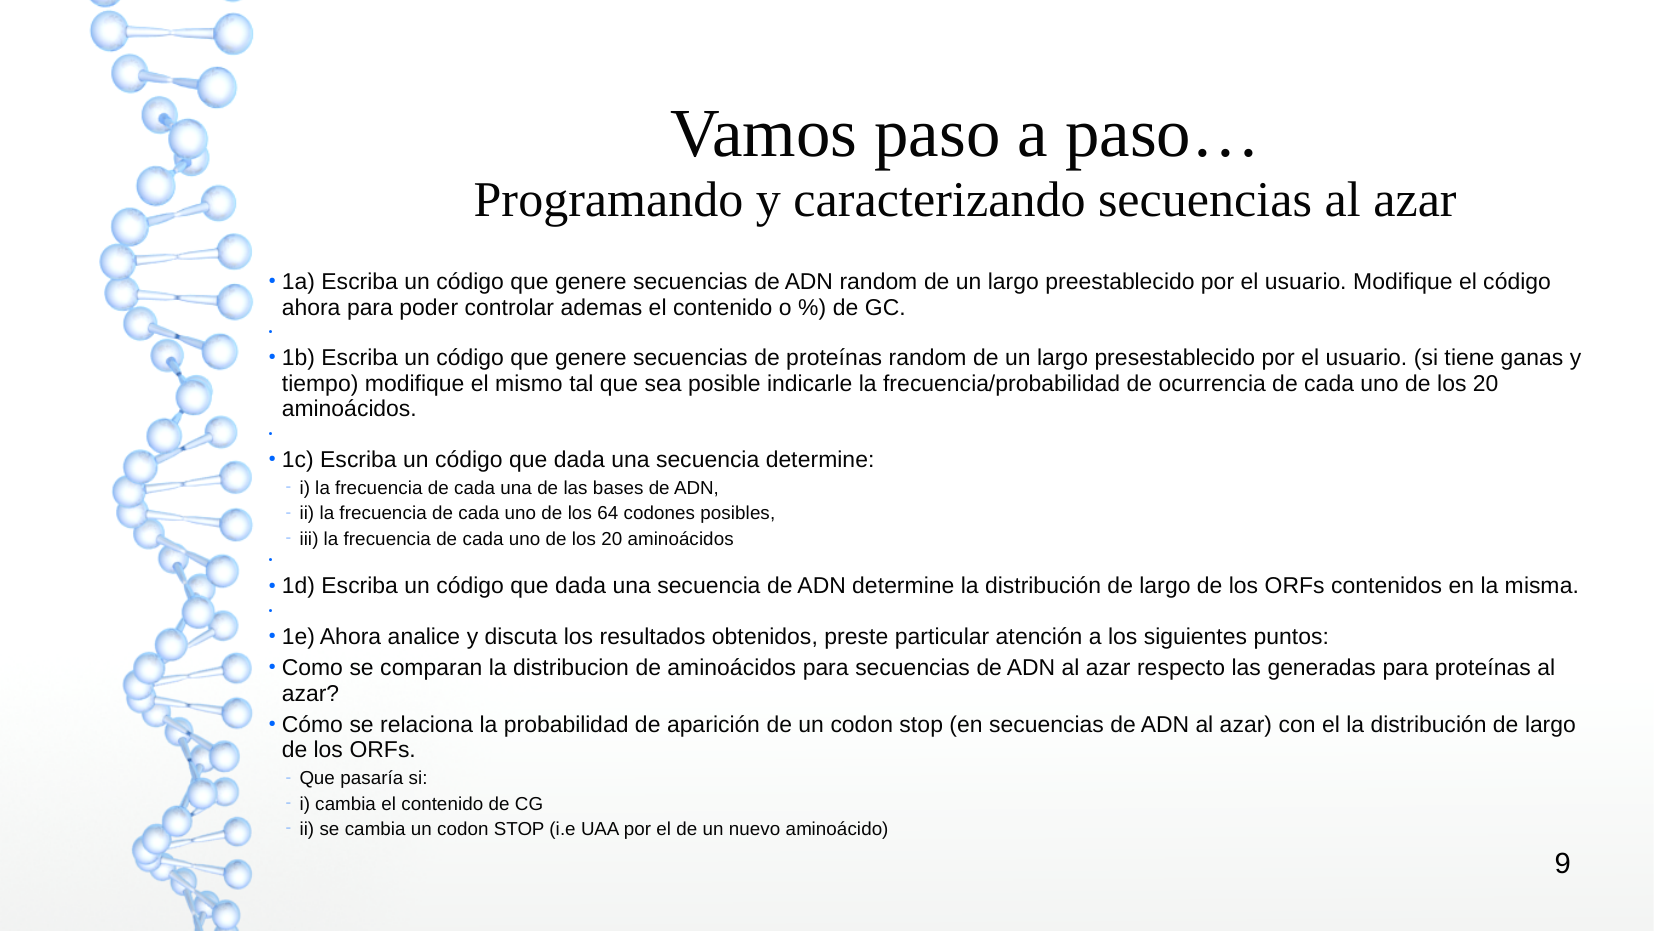

# Vamos paso a paso… Programando y caracterizando secuencias al azar
1a) Escriba un código que genere secuencias de ADN random de un largo preestablecido por el usuario. Modifique el código ahora para poder controlar ademas el contenido o %) de GC.
1b) Escriba un código que genere secuencias de proteínas random de un largo presestablecido por el usuario. (si tiene ganas y tiempo) modifique el mismo tal que sea posible indicarle la frecuencia/probabilidad de ocurrencia de cada uno de los 20 aminoácidos.
1c) Escriba un código que dada una secuencia determine:
i) la frecuencia de cada una de las bases de ADN,
ii) la frecuencia de cada uno de los 64 codones posibles,
iii) la frecuencia de cada uno de los 20 aminoácidos
1d) Escriba un código que dada una secuencia de ADN determine la distribución de largo de los ORFs contenidos en la misma.
1e) Ahora analice y discuta los resultados obtenidos, preste particular atención a los siguientes puntos:
Como se comparan la distribucion de aminoácidos para secuencias de ADN al azar respecto las generadas para proteínas al azar?
Cómo se relaciona la probabilidad de aparición de un codon stop (en secuencias de ADN al azar) con el la distribución de largo de los ORFs.
Que pasaría si:
i) cambia el contenido de CG
ii) se cambia un codon STOP (i.e UAA por el de un nuevo aminoácido)
9